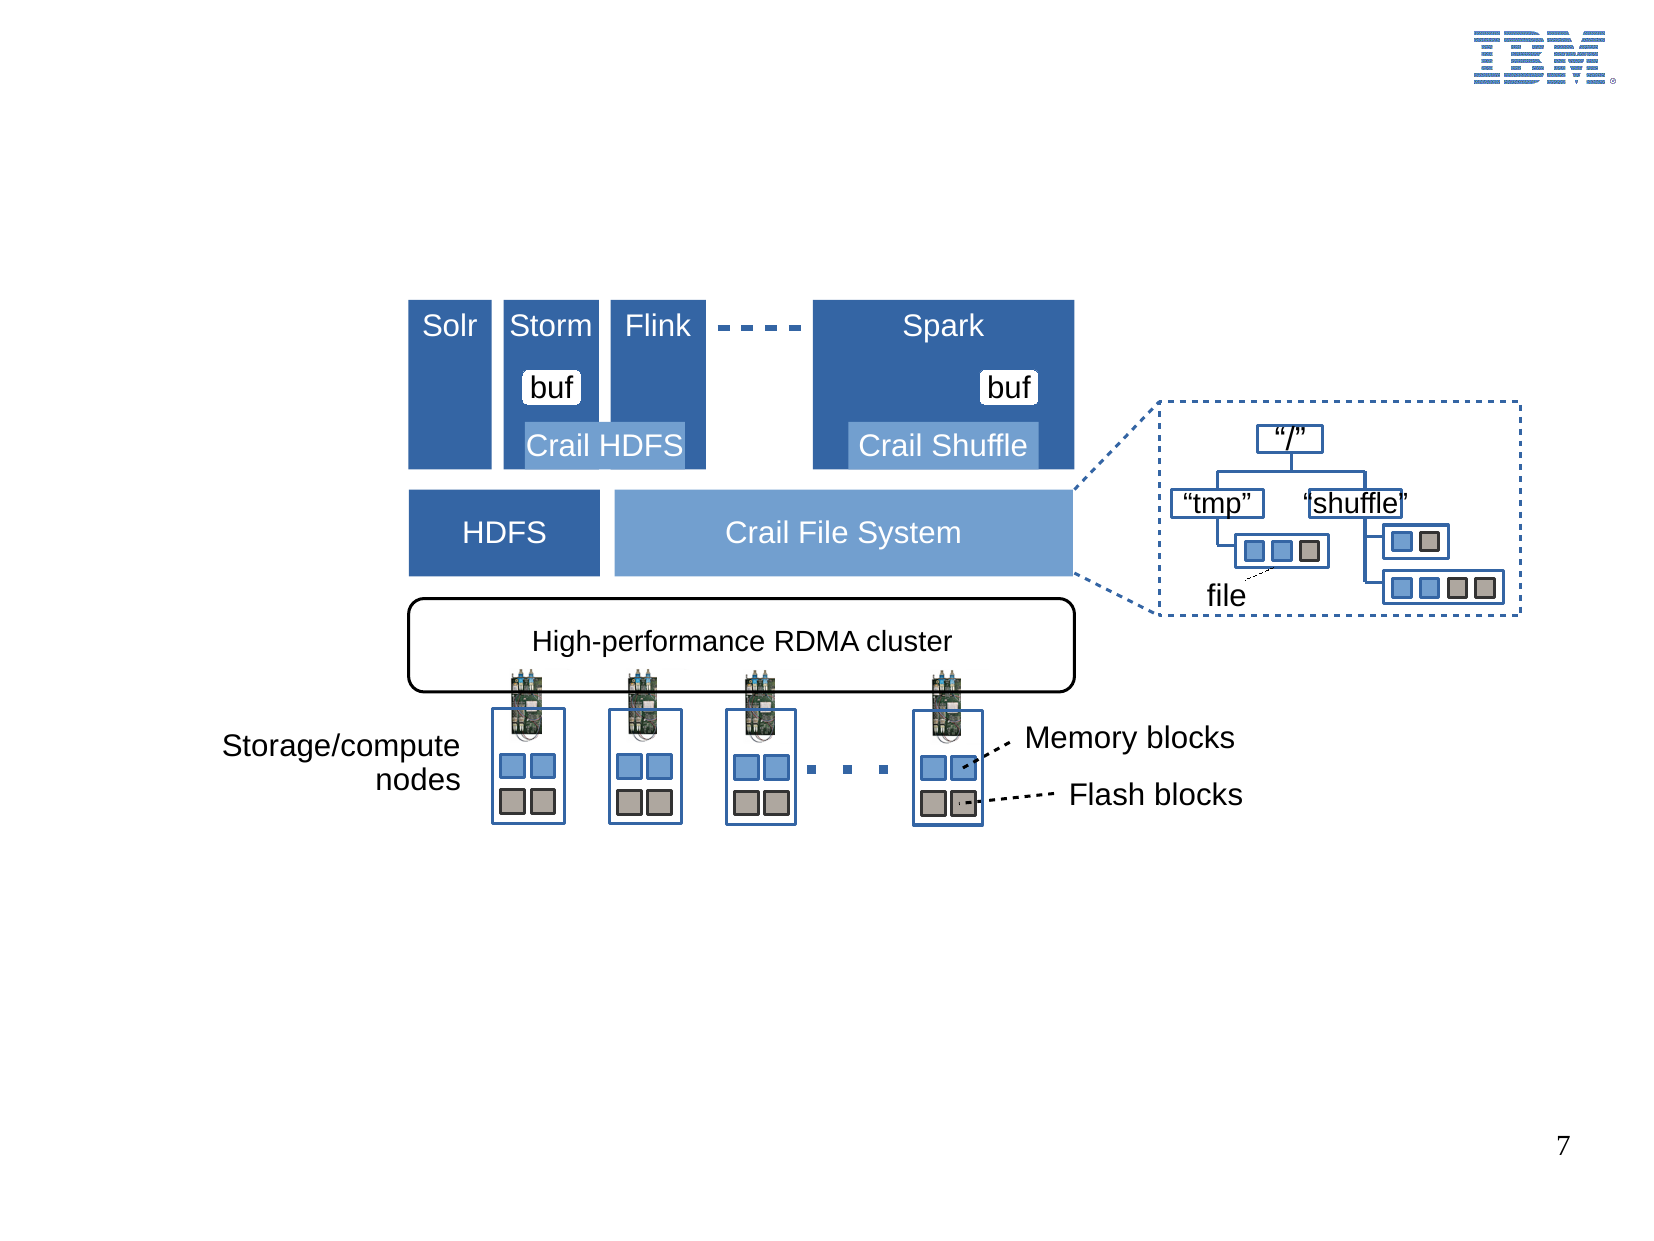

Solr
Storm
Flink
Spark
buf
buf
“/”
“tmp”
“shuffle”
file
Crail HDFS
Crail Shuffle
HDFS
Crail File System
High-performance RDMA cluster
Memory blocks
Storage/compute
nodes
Flash blocks
7